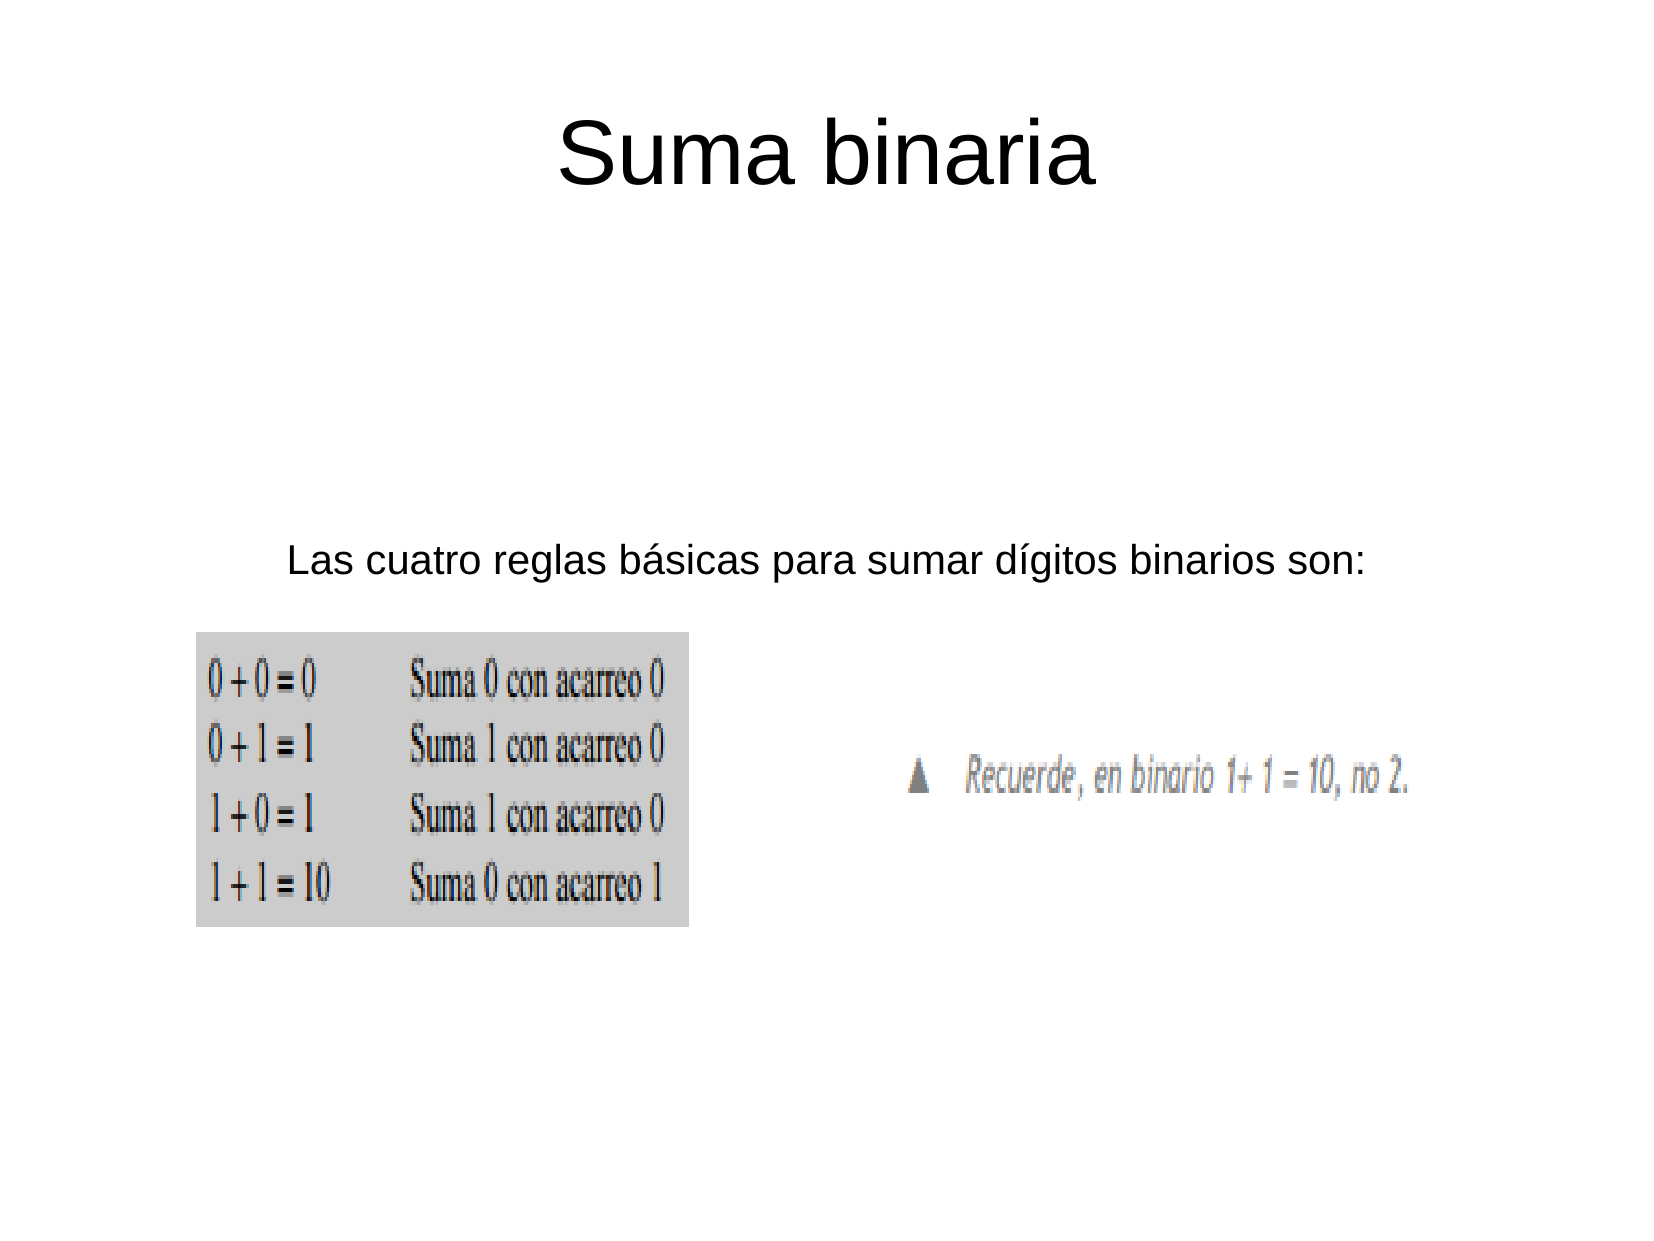

# Suma binaria
Las cuatro reglas básicas para sumar dígitos binarios son: